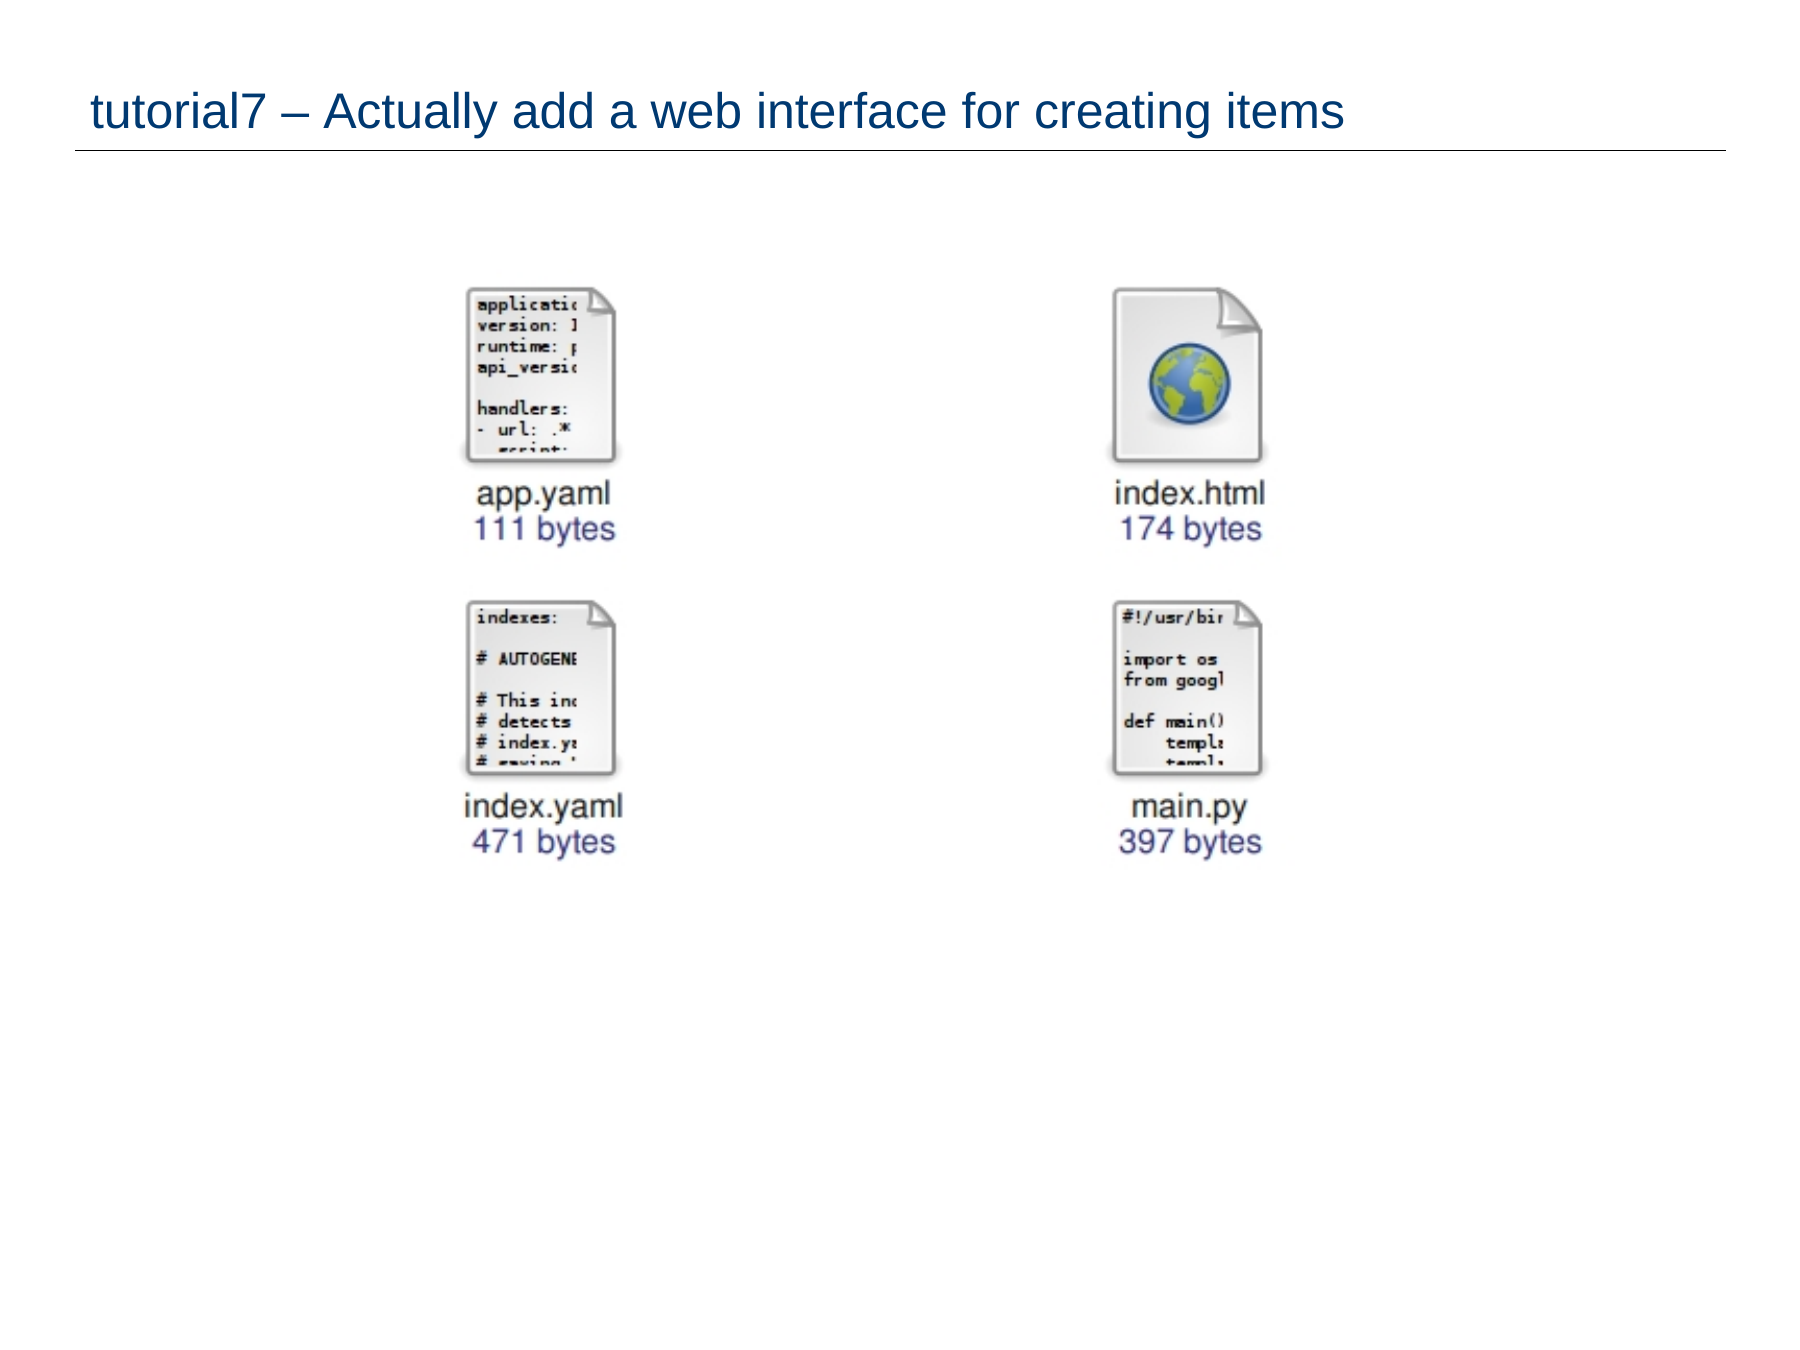

# tutorial7 – Actually add a web interface for creating items